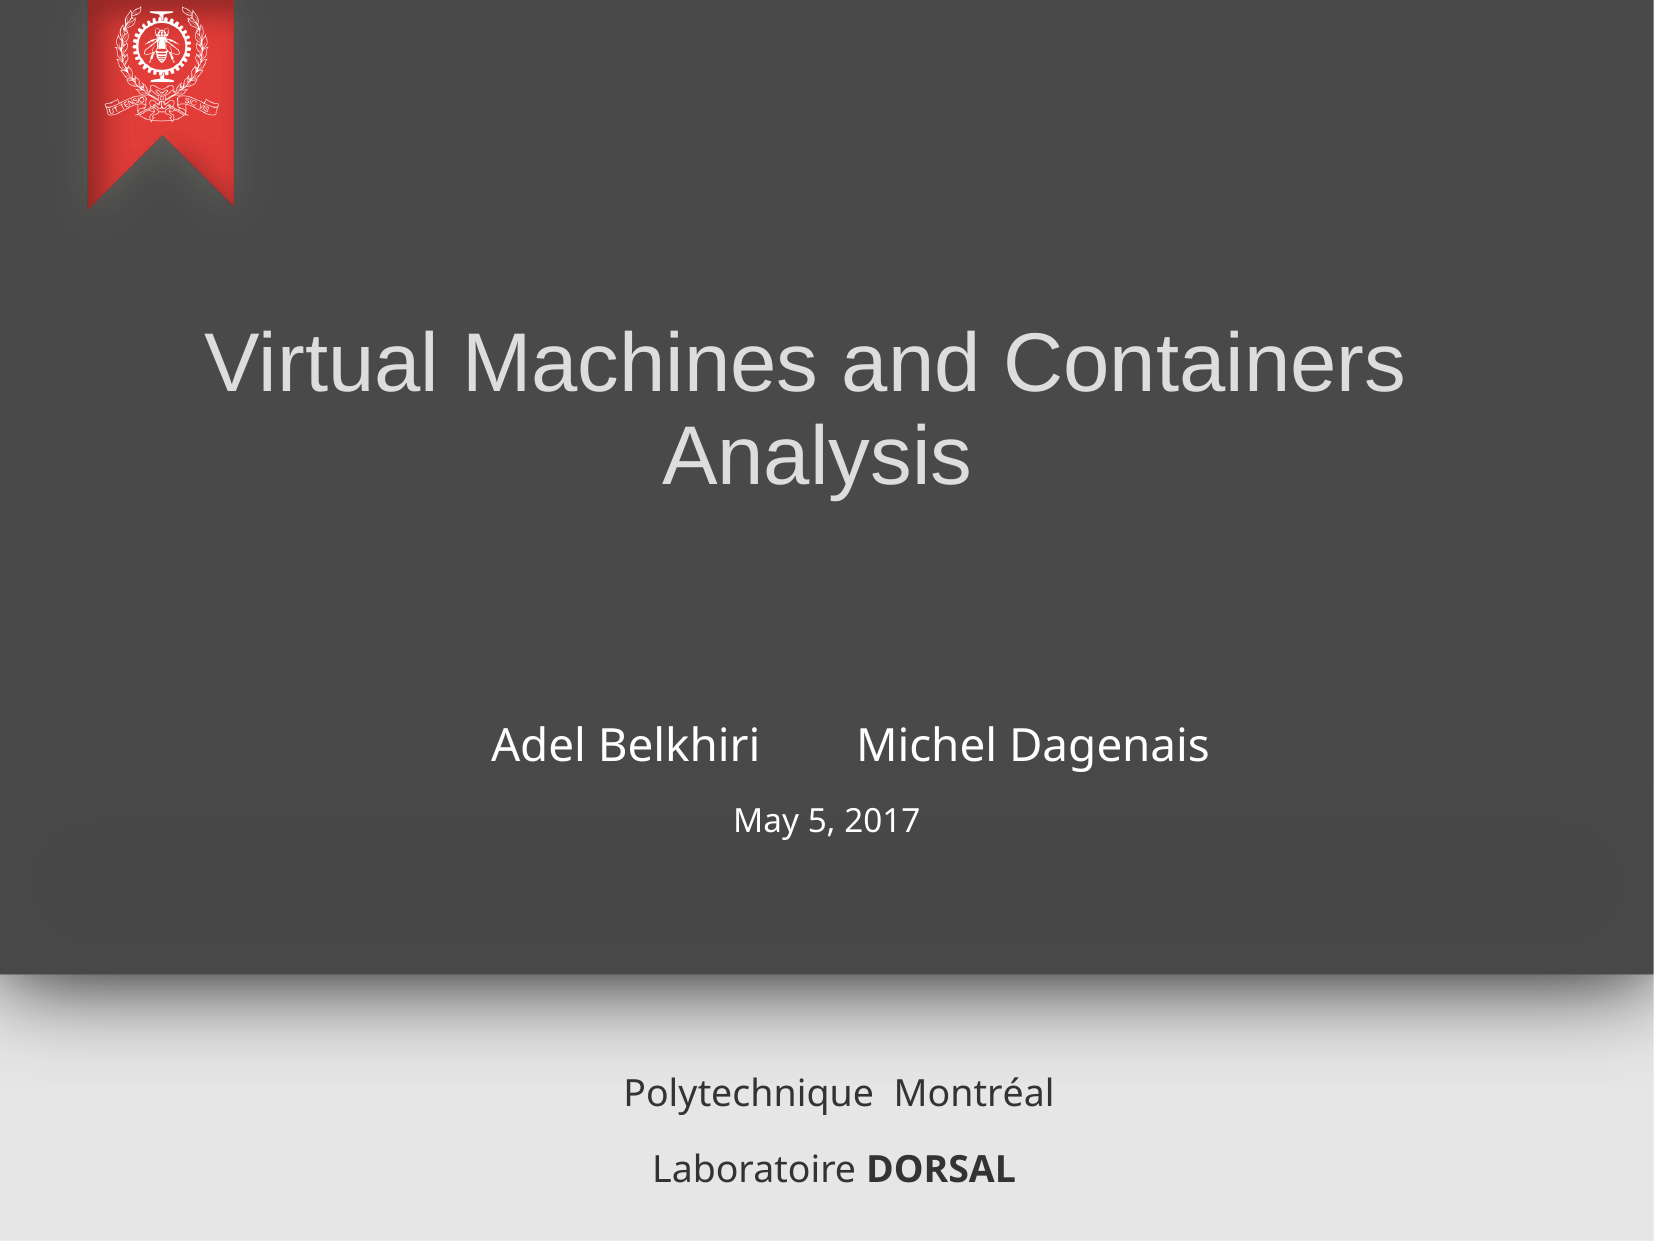

# Virtual Machines and Containers Analysis
 Adel Belkhiri Michel Dagenais
May 5, 2017
 Polytechnique Montréal
Laboratoire DORSAL